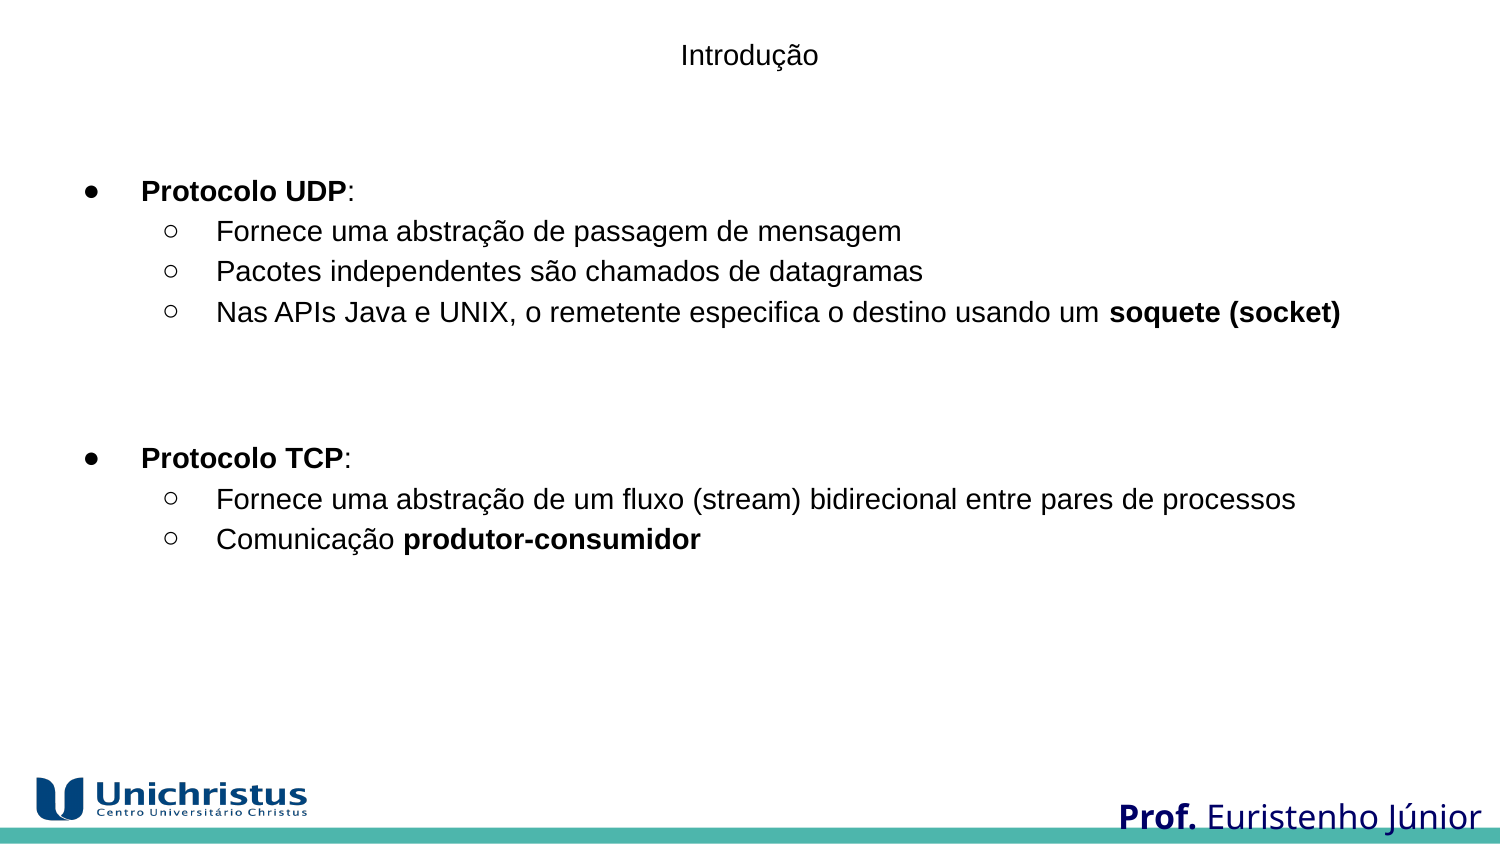

# Introdução
Protocolo UDP:
Fornece uma abstração de passagem de mensagem
Pacotes independentes são chamados de datagramas
Nas APIs Java e UNIX, o remetente especifica o destino usando um soquete (socket)
Protocolo TCP:
Fornece uma abstração de um fluxo (stream) bidirecional entre pares de processos
Comunicação produtor-consumidor